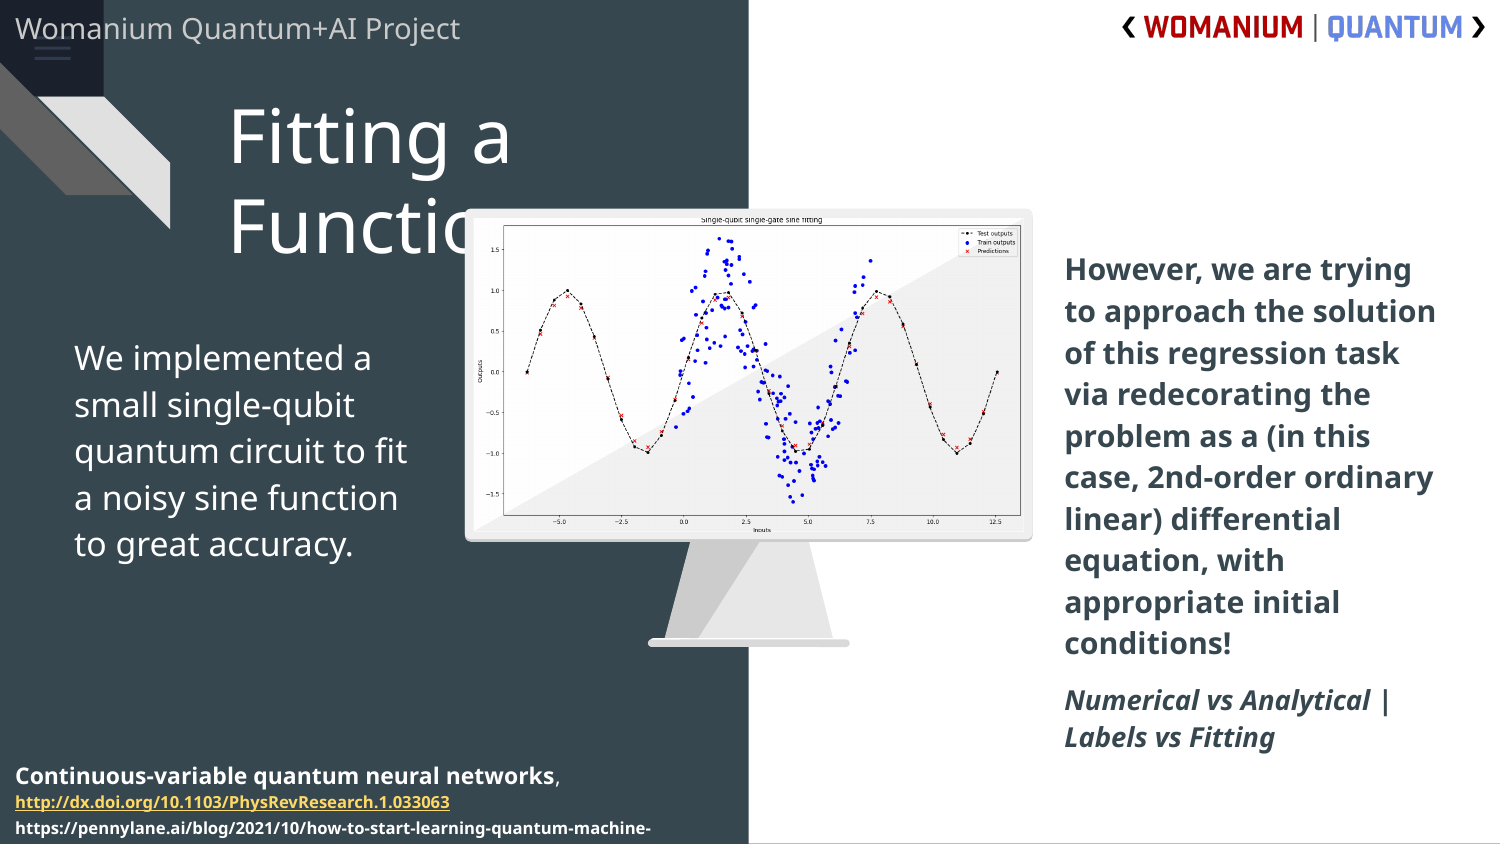

Womanium Quantum+AI Project
# Fitting a Function
However, we are trying to approach the solution of this regression task via redecorating the problem as a (in this case, 2nd-order ordinary linear) differential equation, with appropriate initial conditions!
Numerical vs Analytical | Labels vs Fitting
We implemented a small single-qubit quantum circuit to fit a noisy sine function to great accuracy.
Continuous-variable quantum neural networks, http://dx.doi.org/10.1103/PhysRevResearch.1.033063 https://pennylane.ai/blog/2021/10/how-to-start-learning-quantum-machine-learning/